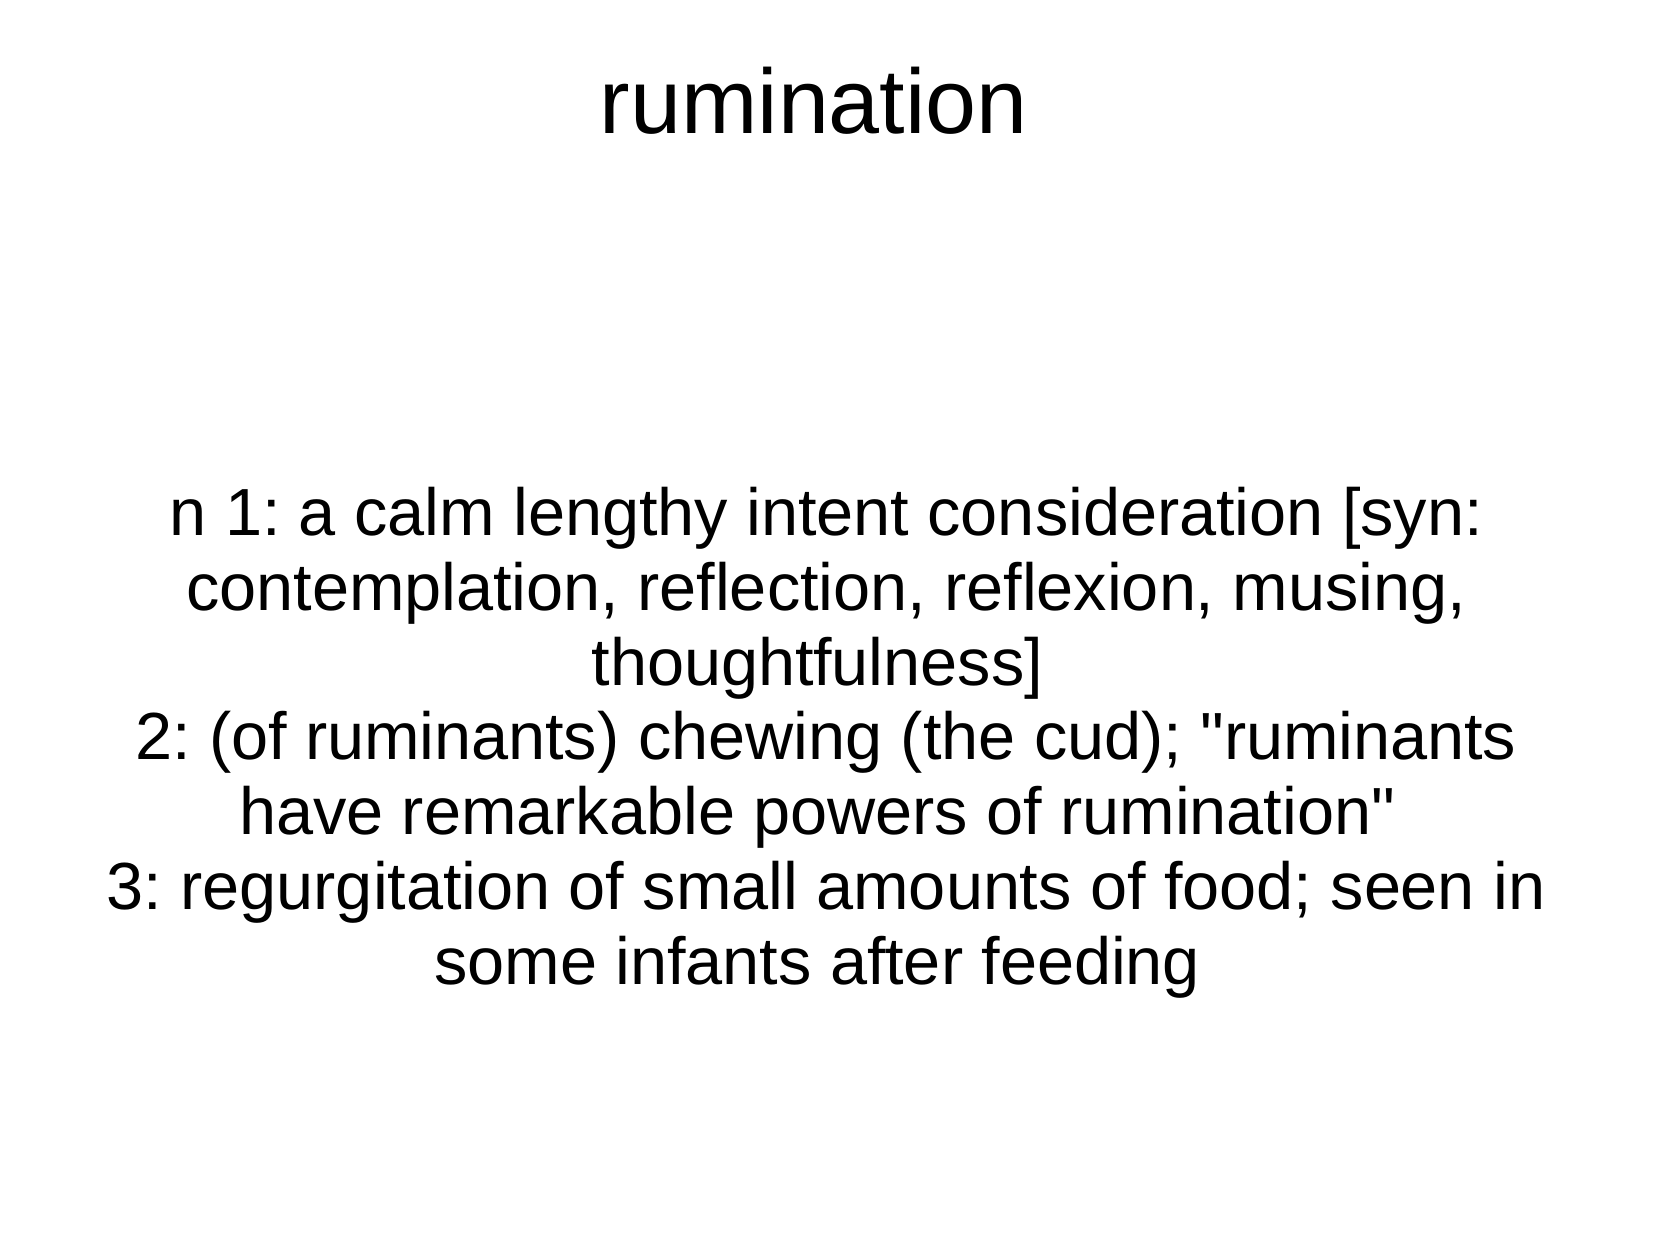

# rumination
n 1: a calm lengthy intent consideration [syn: contemplation, reflection, reflexion, musing, thoughtfulness]
2: (of ruminants) chewing (the cud); "ruminants have remarkable powers of rumination"
3: regurgitation of small amounts of food; seen in some infants after feeding